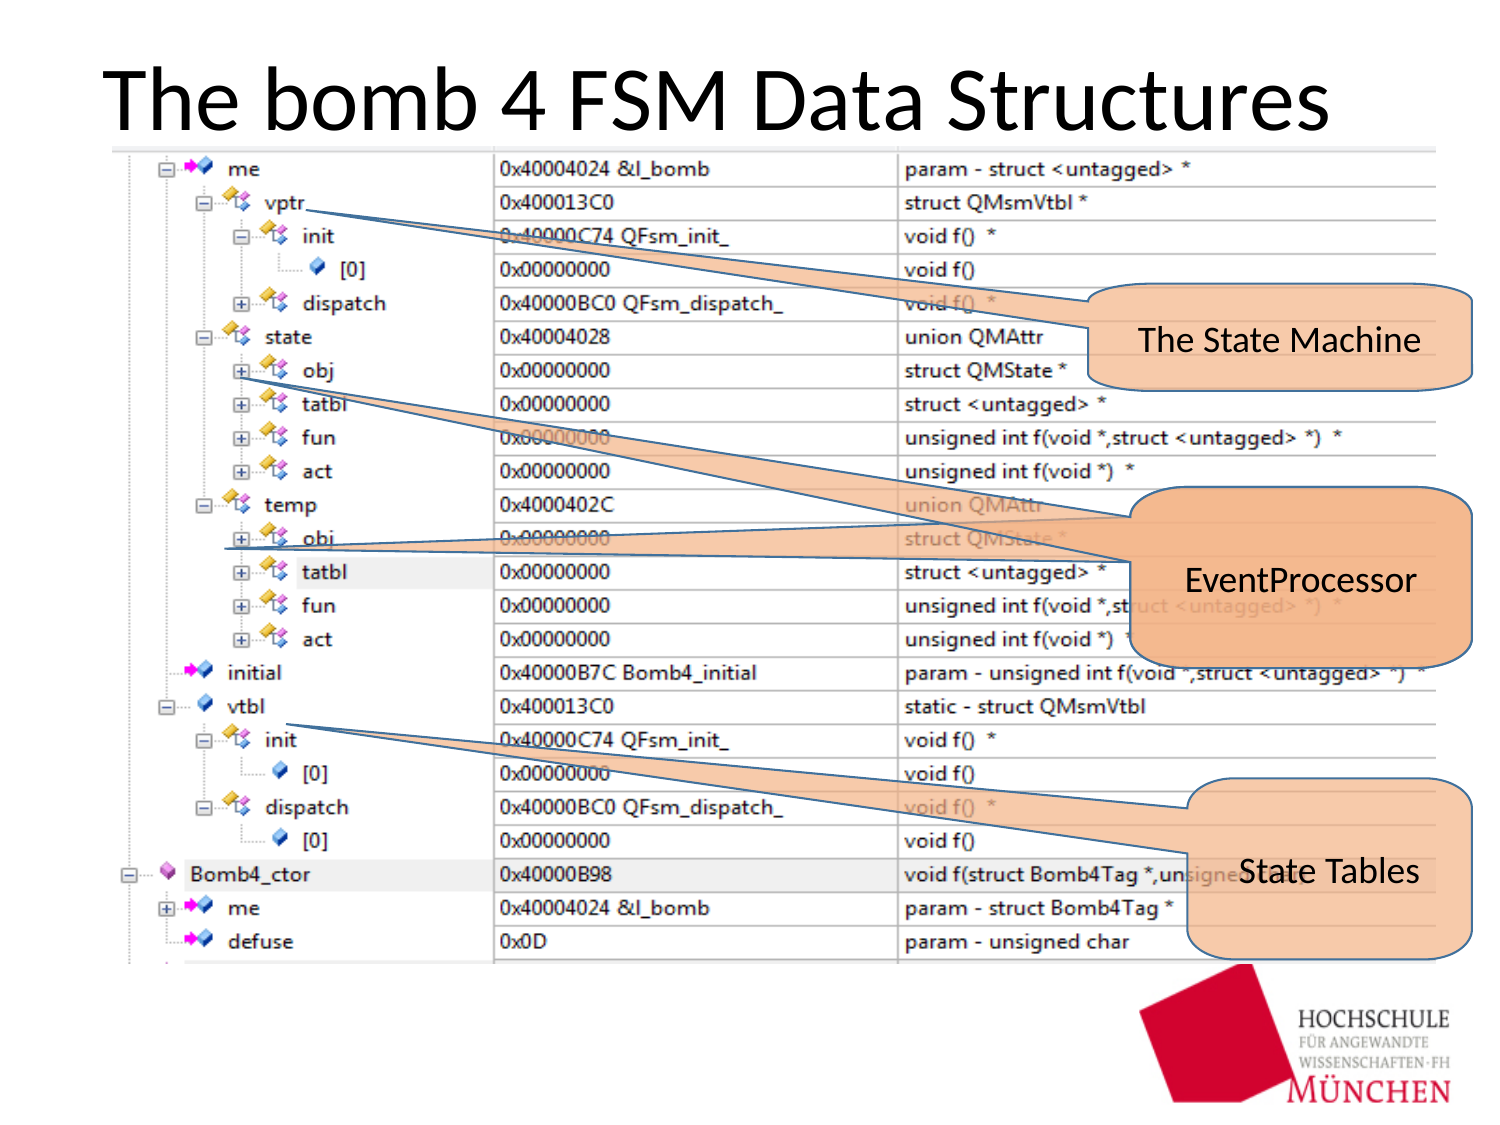

The bomb 4 FSM Data Structures
The State Machine
EventProcessor
EventProcessor
State Tables